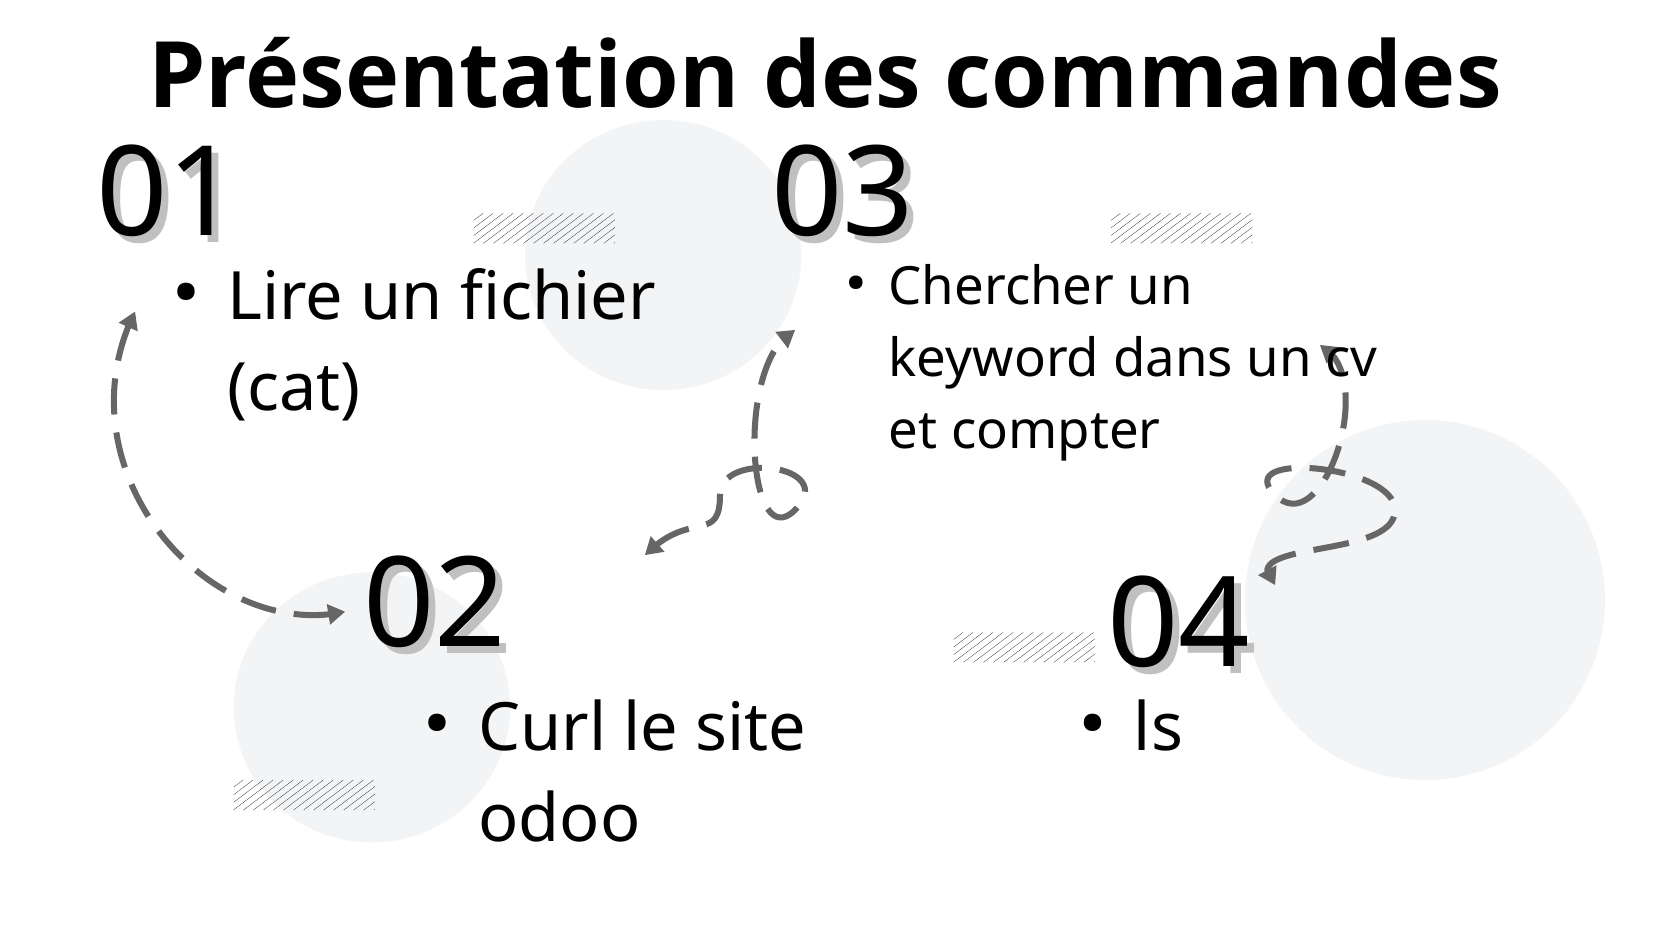

# Présentation des commandes
01
03
Lire un fichier (cat)
Chercher un keyword dans un cv et compter
02
04
Curl le site odoo
ls